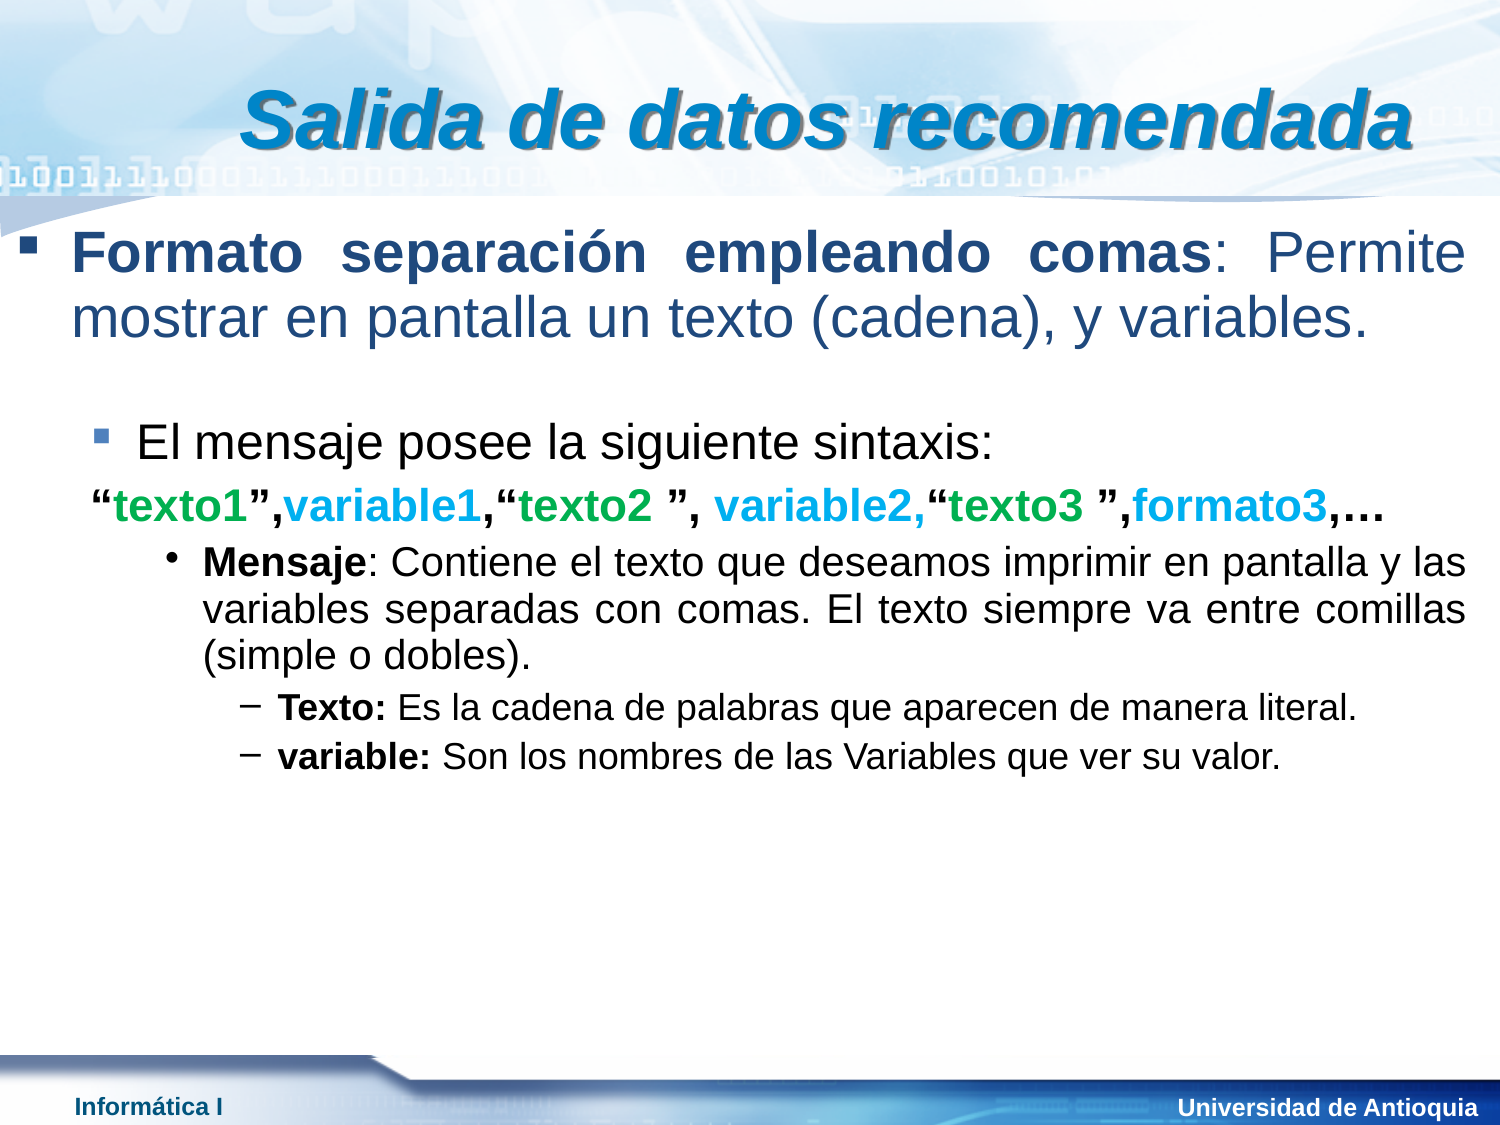

Salida de datos recomendada
# Formato separación empleando comas: Permite mostrar en pantalla un texto (cadena), y variables.
El mensaje posee la siguiente sintaxis:
“texto1”,variable1,“texto2 ”, variable2,“texto3 ”,formato3,…
Mensaje: Contiene el texto que deseamos imprimir en pantalla y las variables separadas con comas. El texto siempre va entre comillas (simple o dobles).
Texto: Es la cadena de palabras que aparecen de manera literal.
variable: Son los nombres de las Variables que ver su valor.